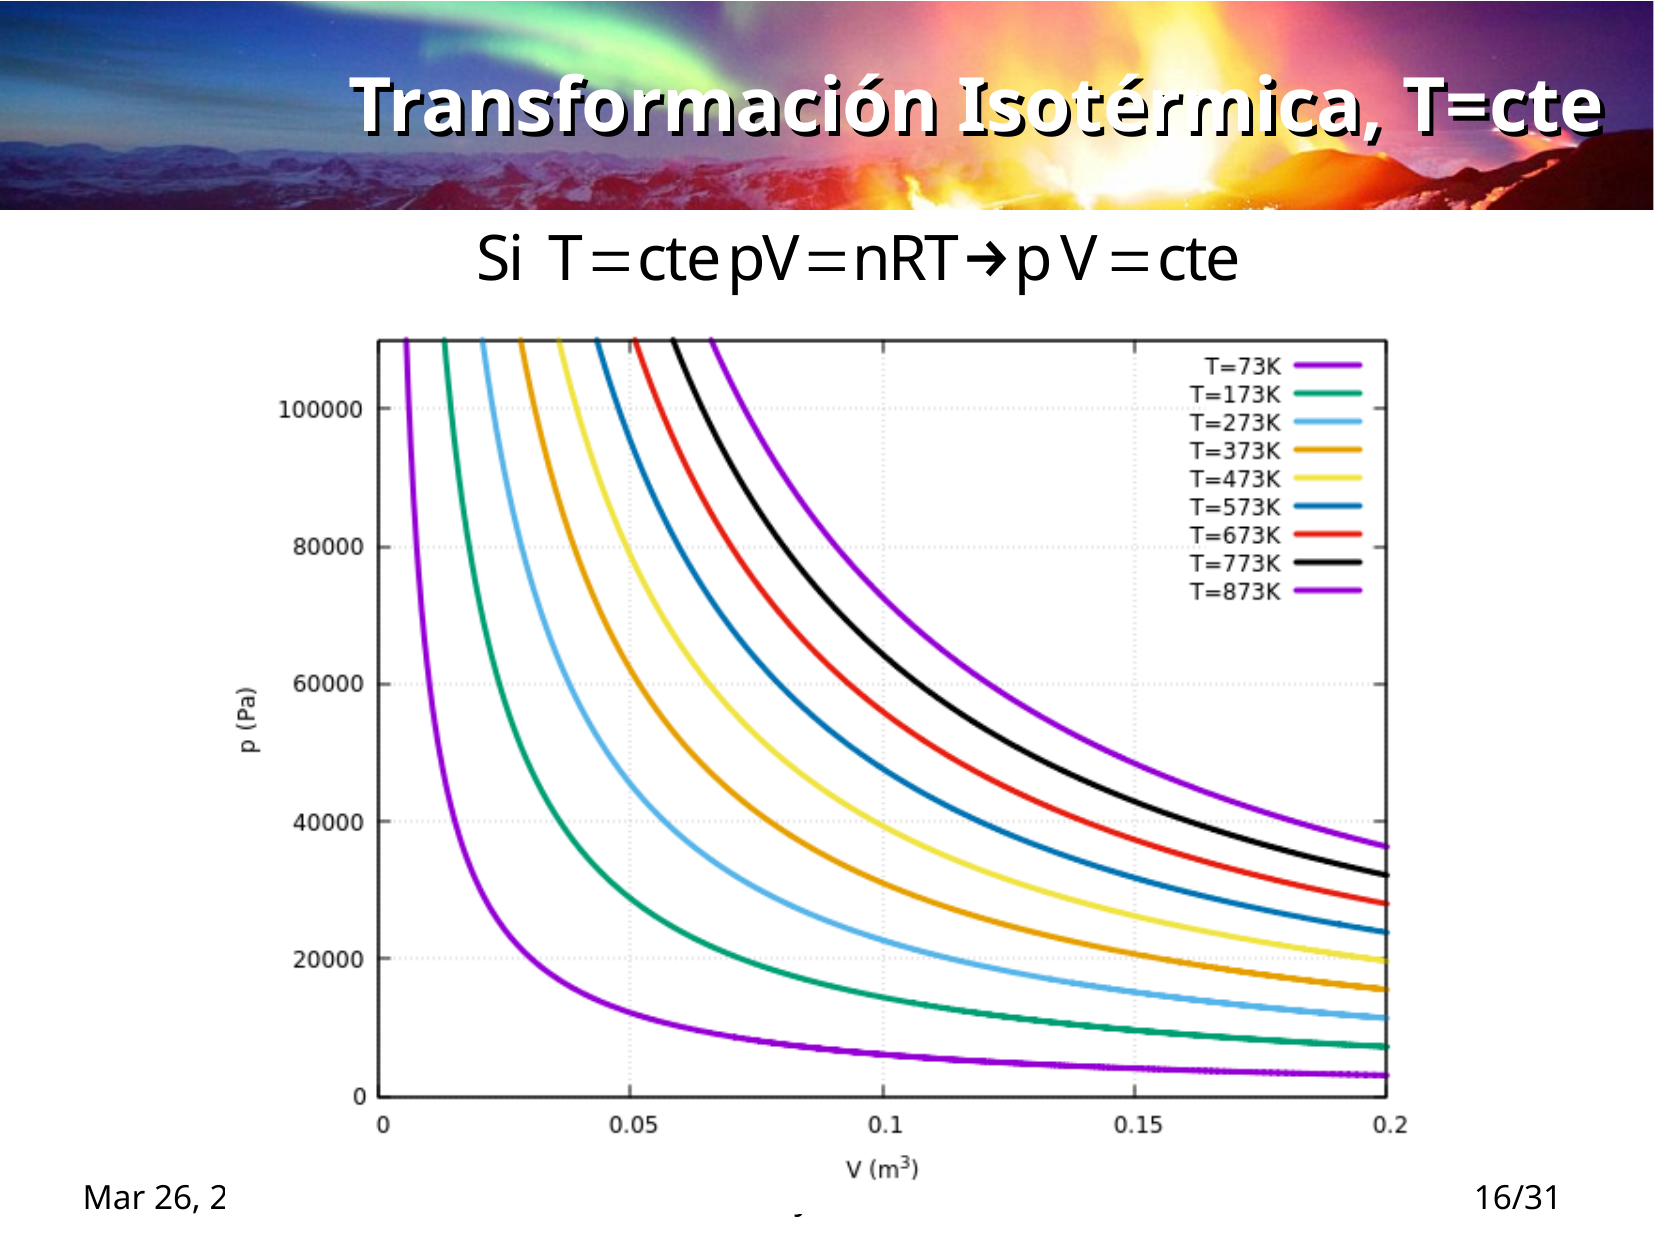

# Transformación Isotérmica, T=cte
Mar 26, 2019
H. Asorey - F3B 2019
16